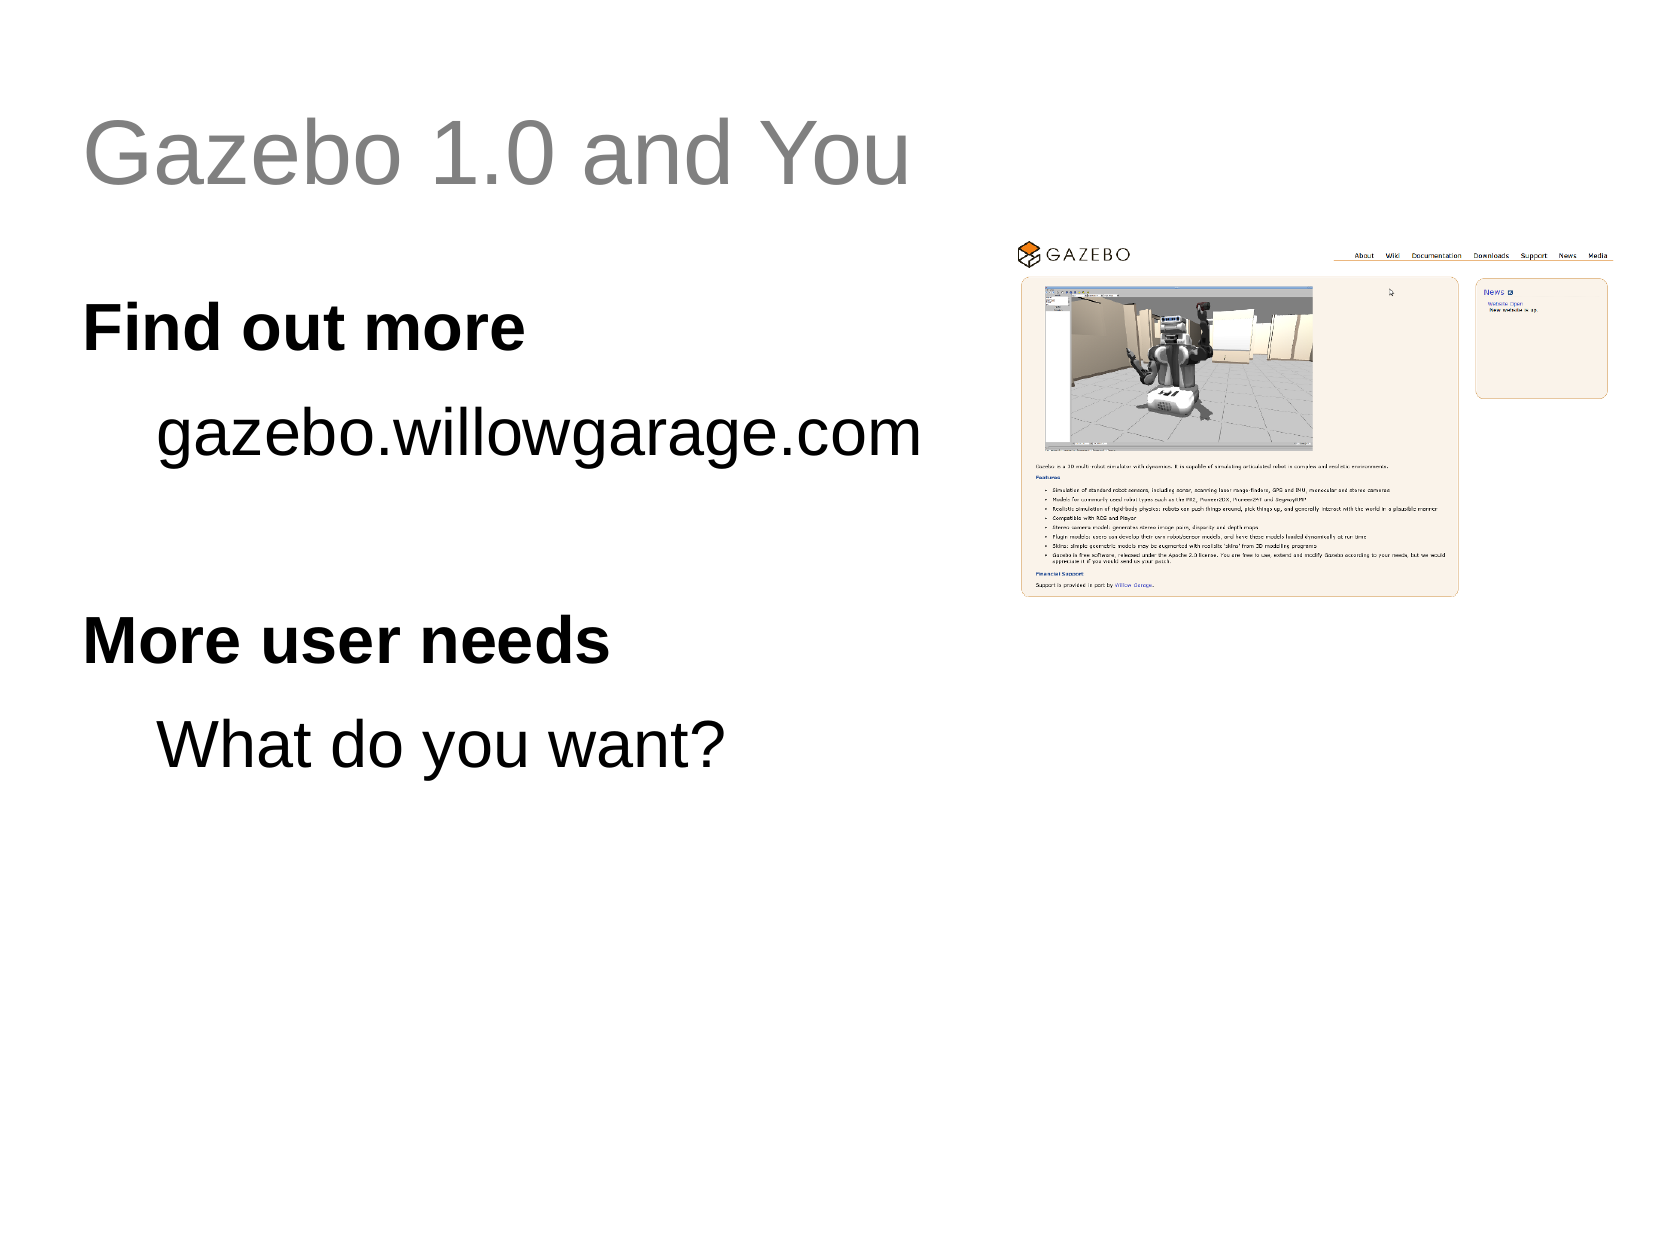

# Gazebo 1.0 and You
Find out more
 gazebo.willowgarage.com
More user needs
 What do you want?